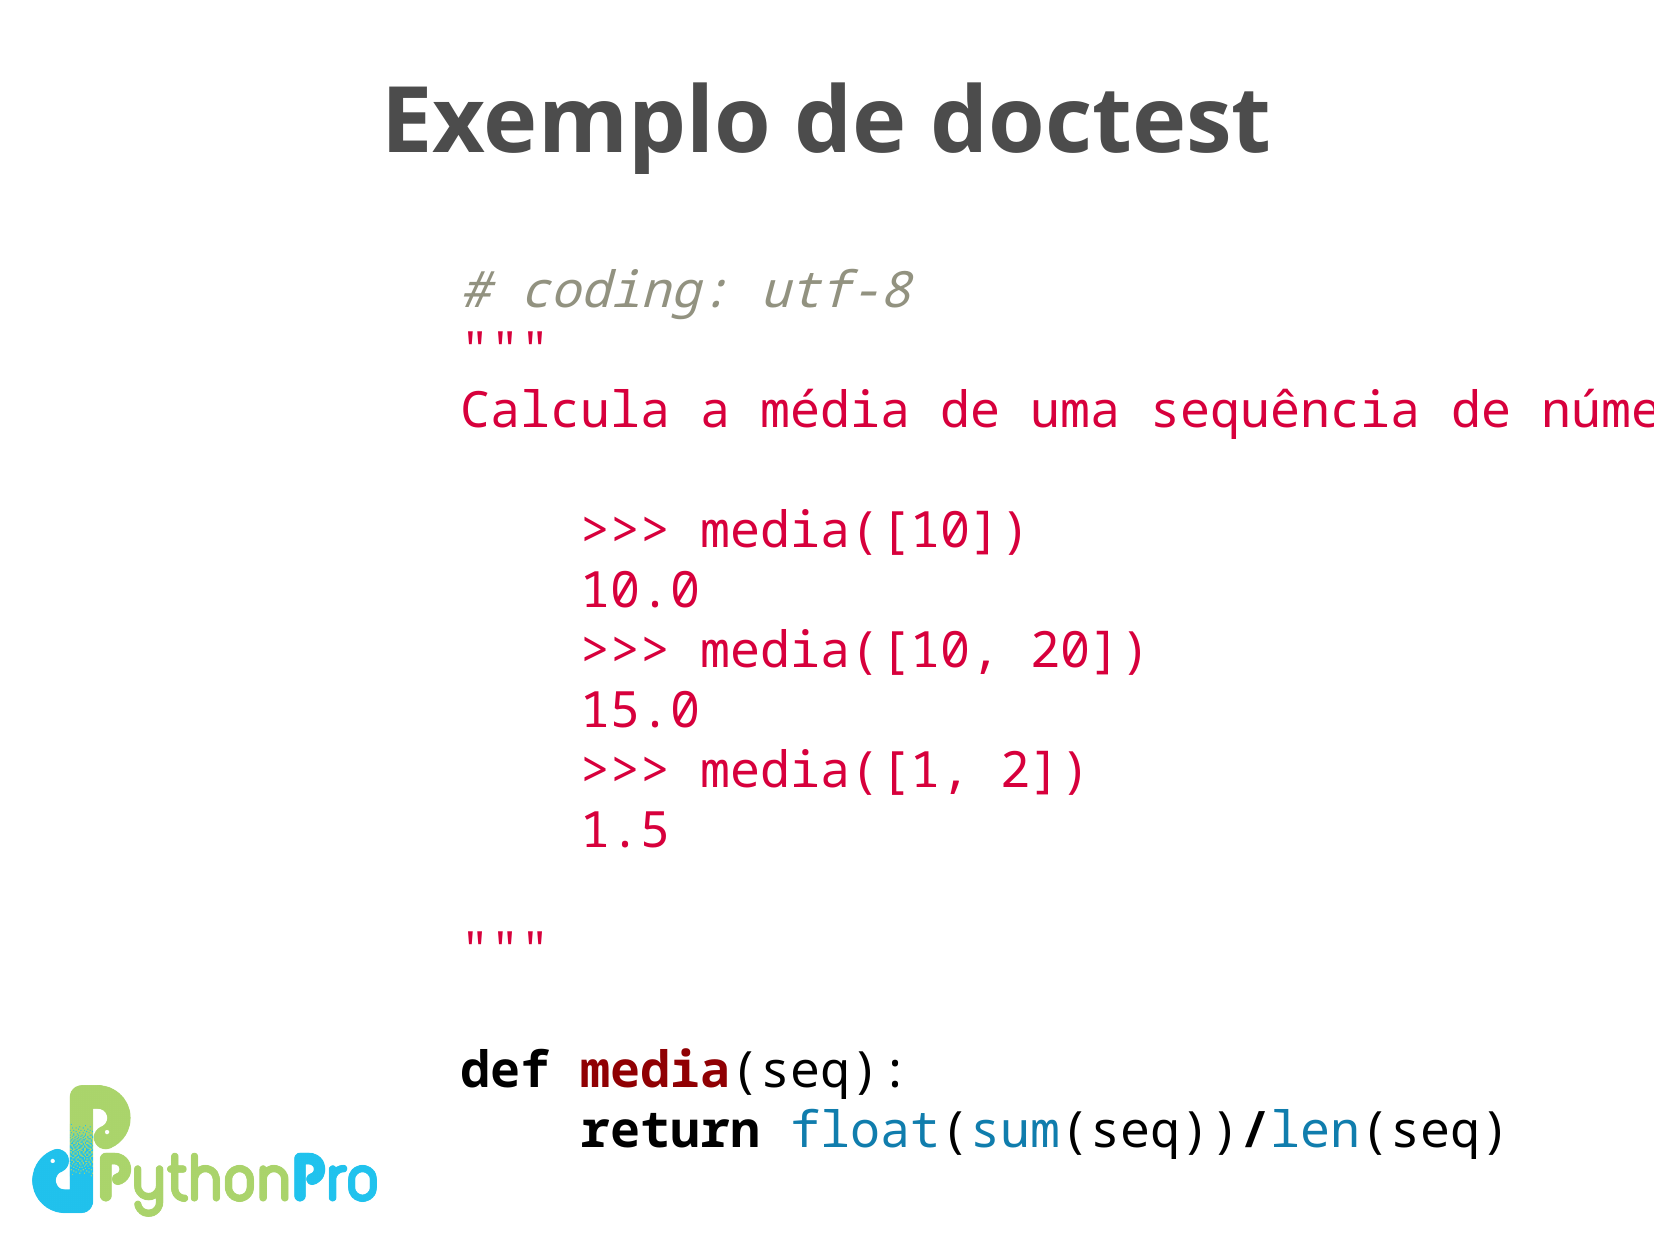

# Exemplo de doctest
# coding: utf-8
"""
Calcula a média de uma sequência de números
 >>> media([10])
 10.0
 >>> media([10, 20])
 15.0
 >>> media([1, 2])
 1.5
"""
def media(seq):
    return float(sum(seq))/len(seq)